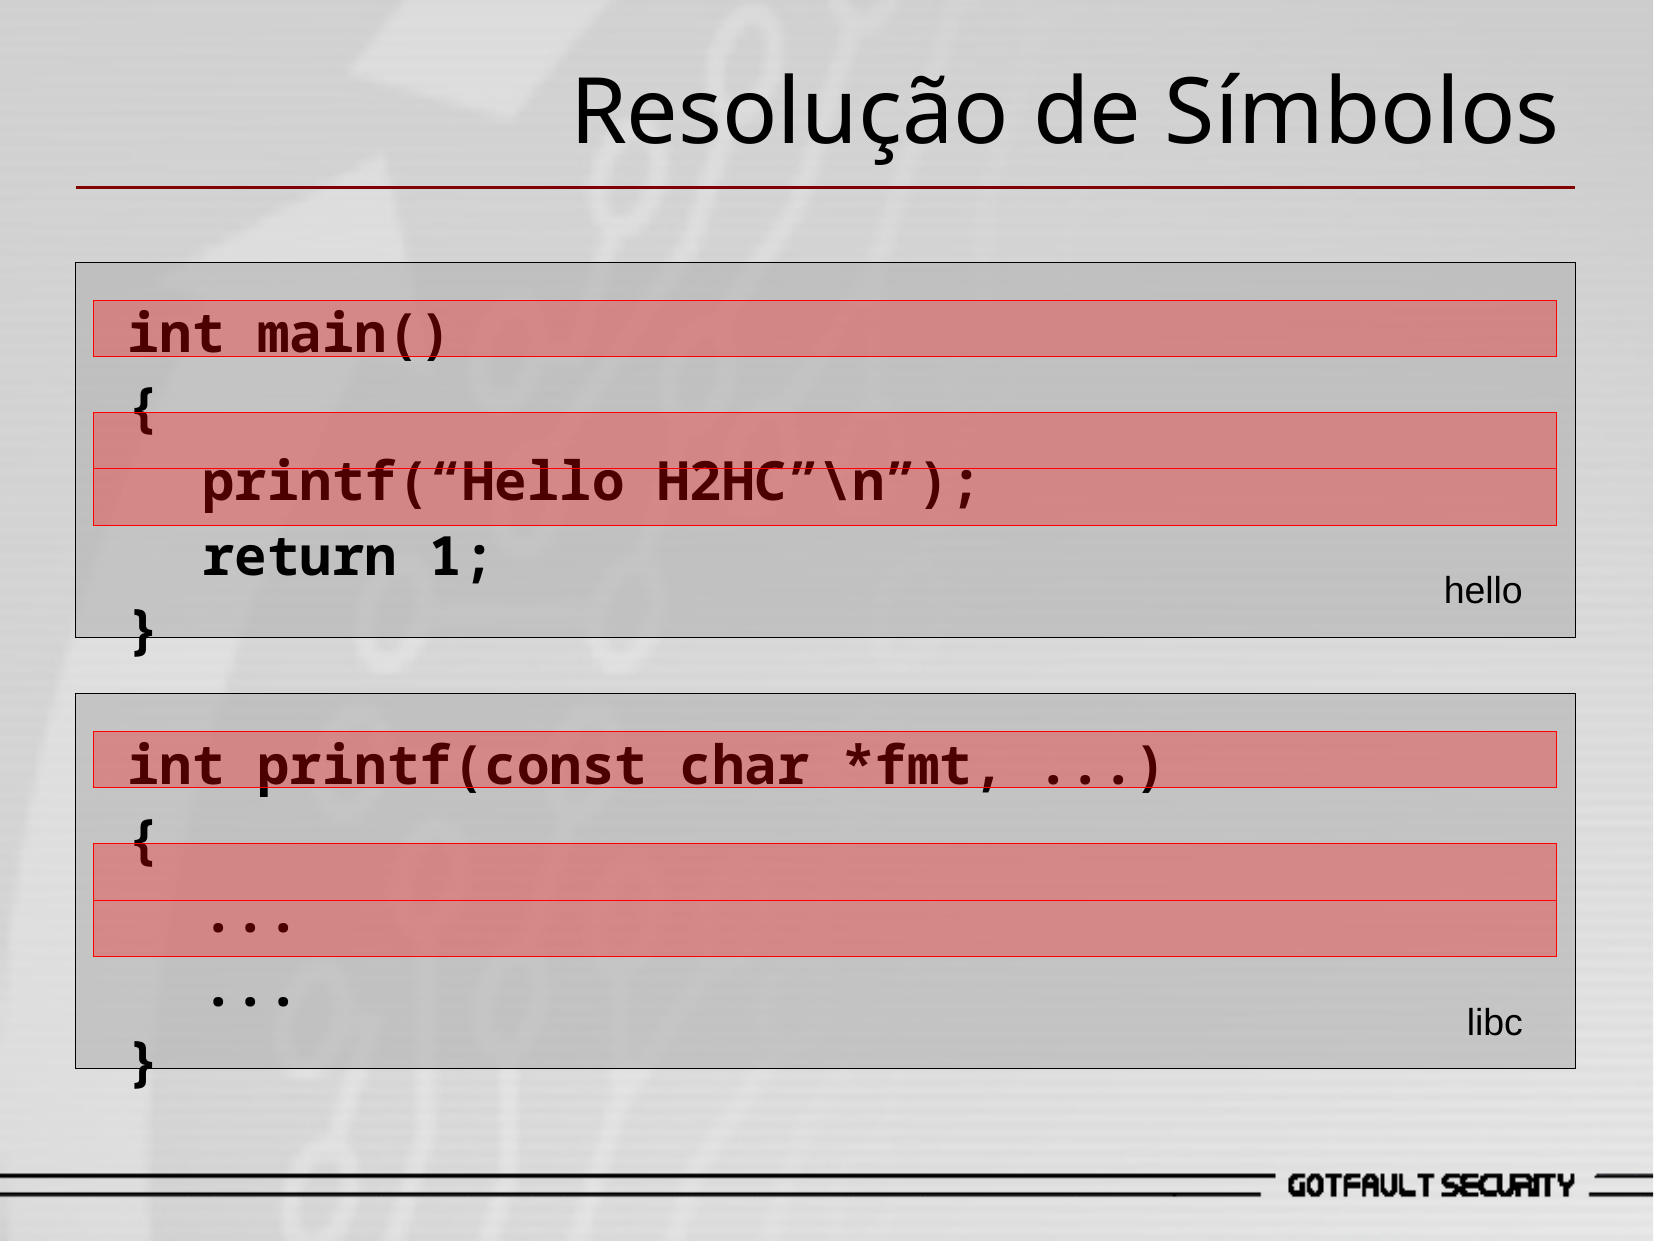

Resolução de Símbolos
int main()
{
	printf(“Hello H2HC”\n”);
	return 1;
}
hello
int printf(const char *fmt, ...)
{
	...
	...
}
libc